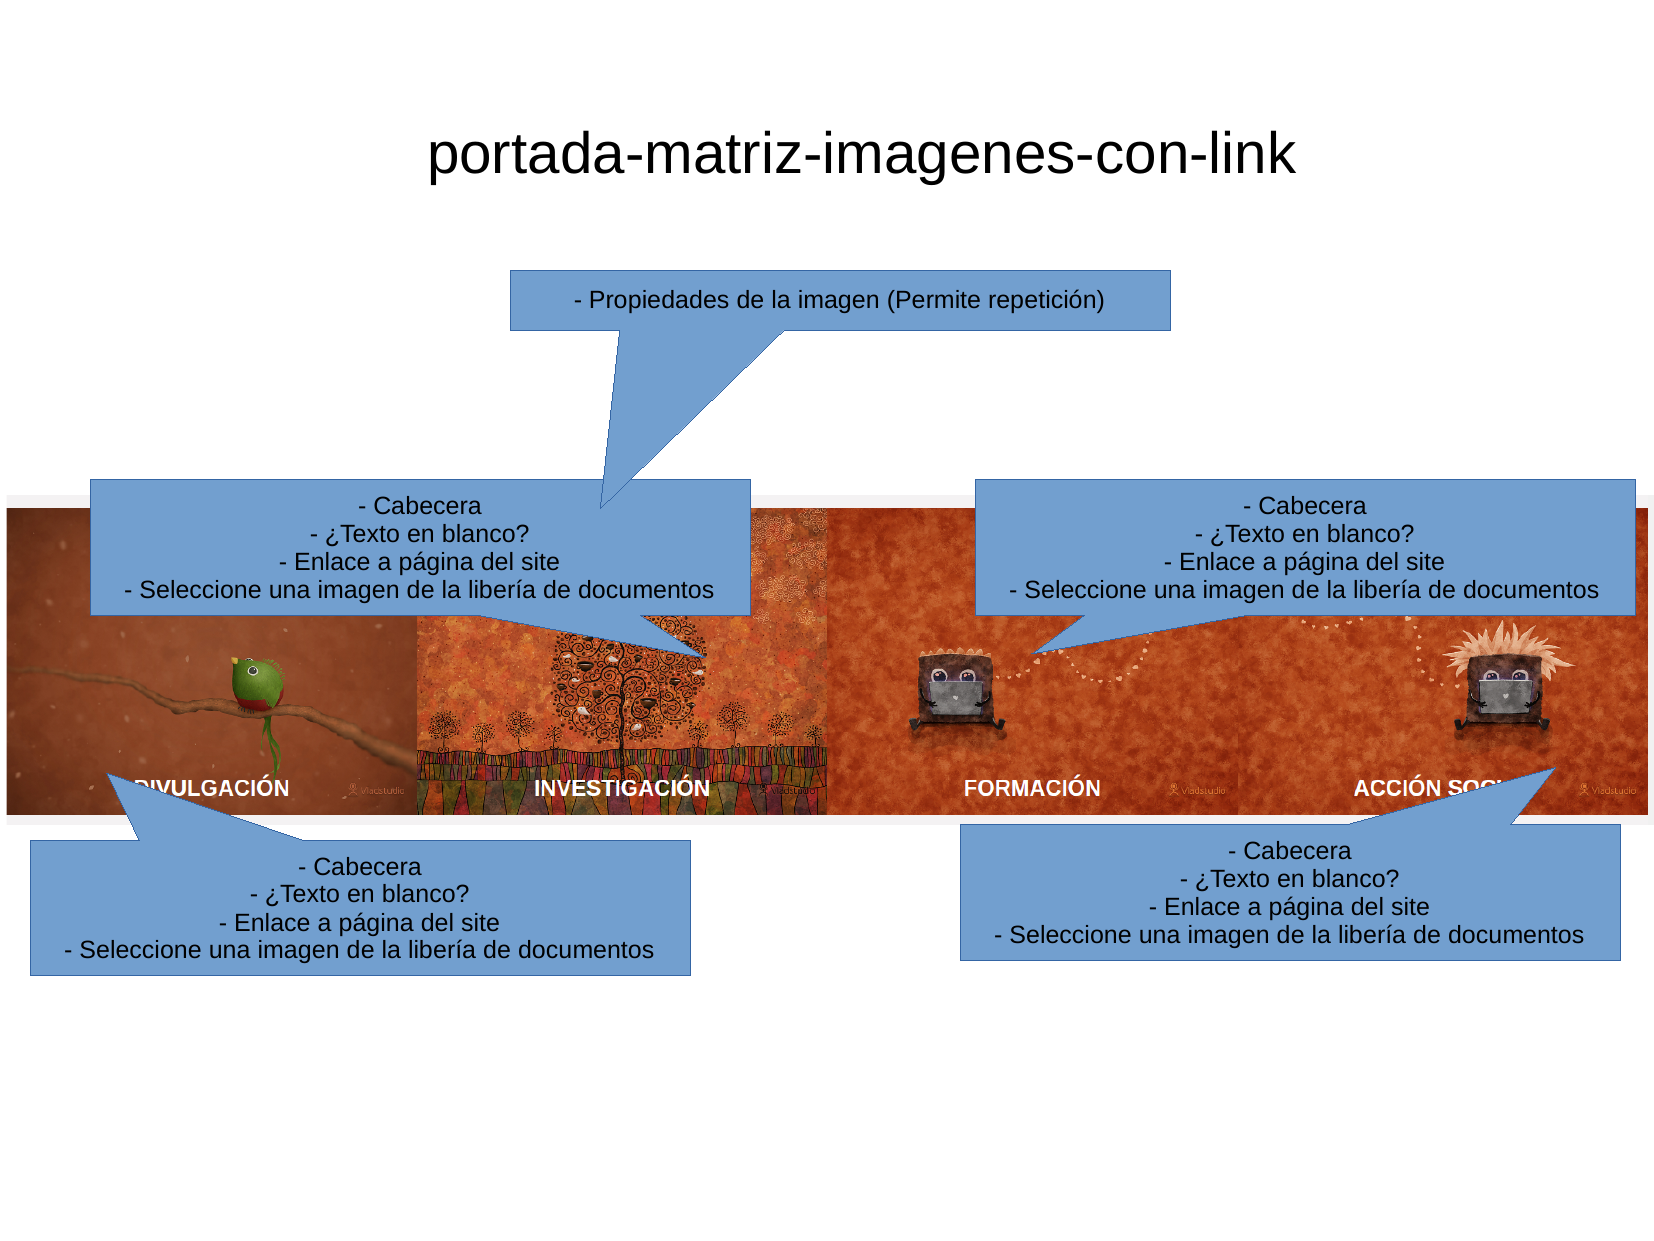

# portada-matriz-imagenes-con-link
- Propiedades de la imagen (Permite repetición)
- Cabecera
- ¿Texto en blanco?
- Enlace a página del site
- Seleccione una imagen de la libería de documentos
- Cabecera
- ¿Texto en blanco?
- Enlace a página del site
- Seleccione una imagen de la libería de documentos
- Cabecera
- ¿Texto en blanco?
- Enlace a página del site
- Seleccione una imagen de la libería de documentos
- Cabecera
- ¿Texto en blanco?
- Enlace a página del site
- Seleccione una imagen de la libería de documentos